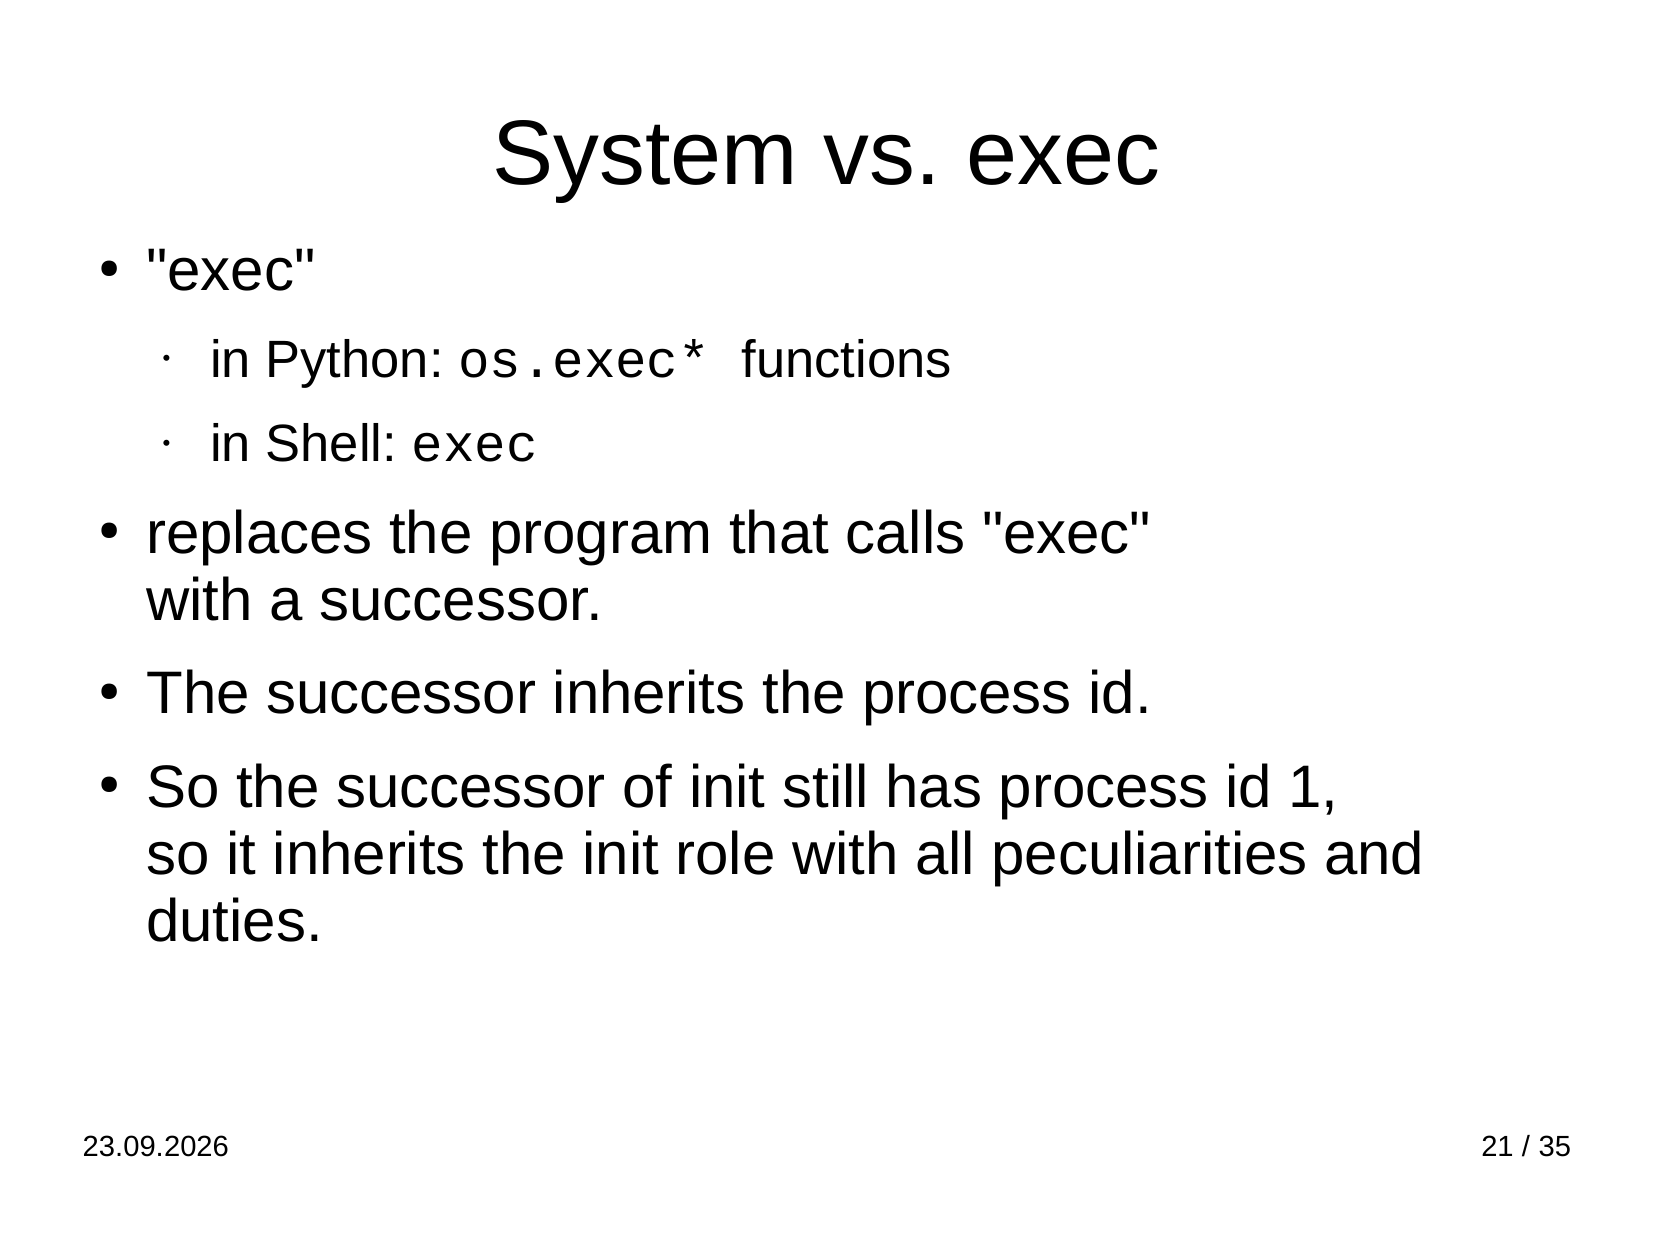

# System vs. exec
"exec"
in Python: os.exec* functions
in Shell: exec
replaces the program that calls "exec"
with a successor.
The successor inherits the process id.
So the successor of init still has process id 1,
so it inherits the init role with all peculiarities and duties.